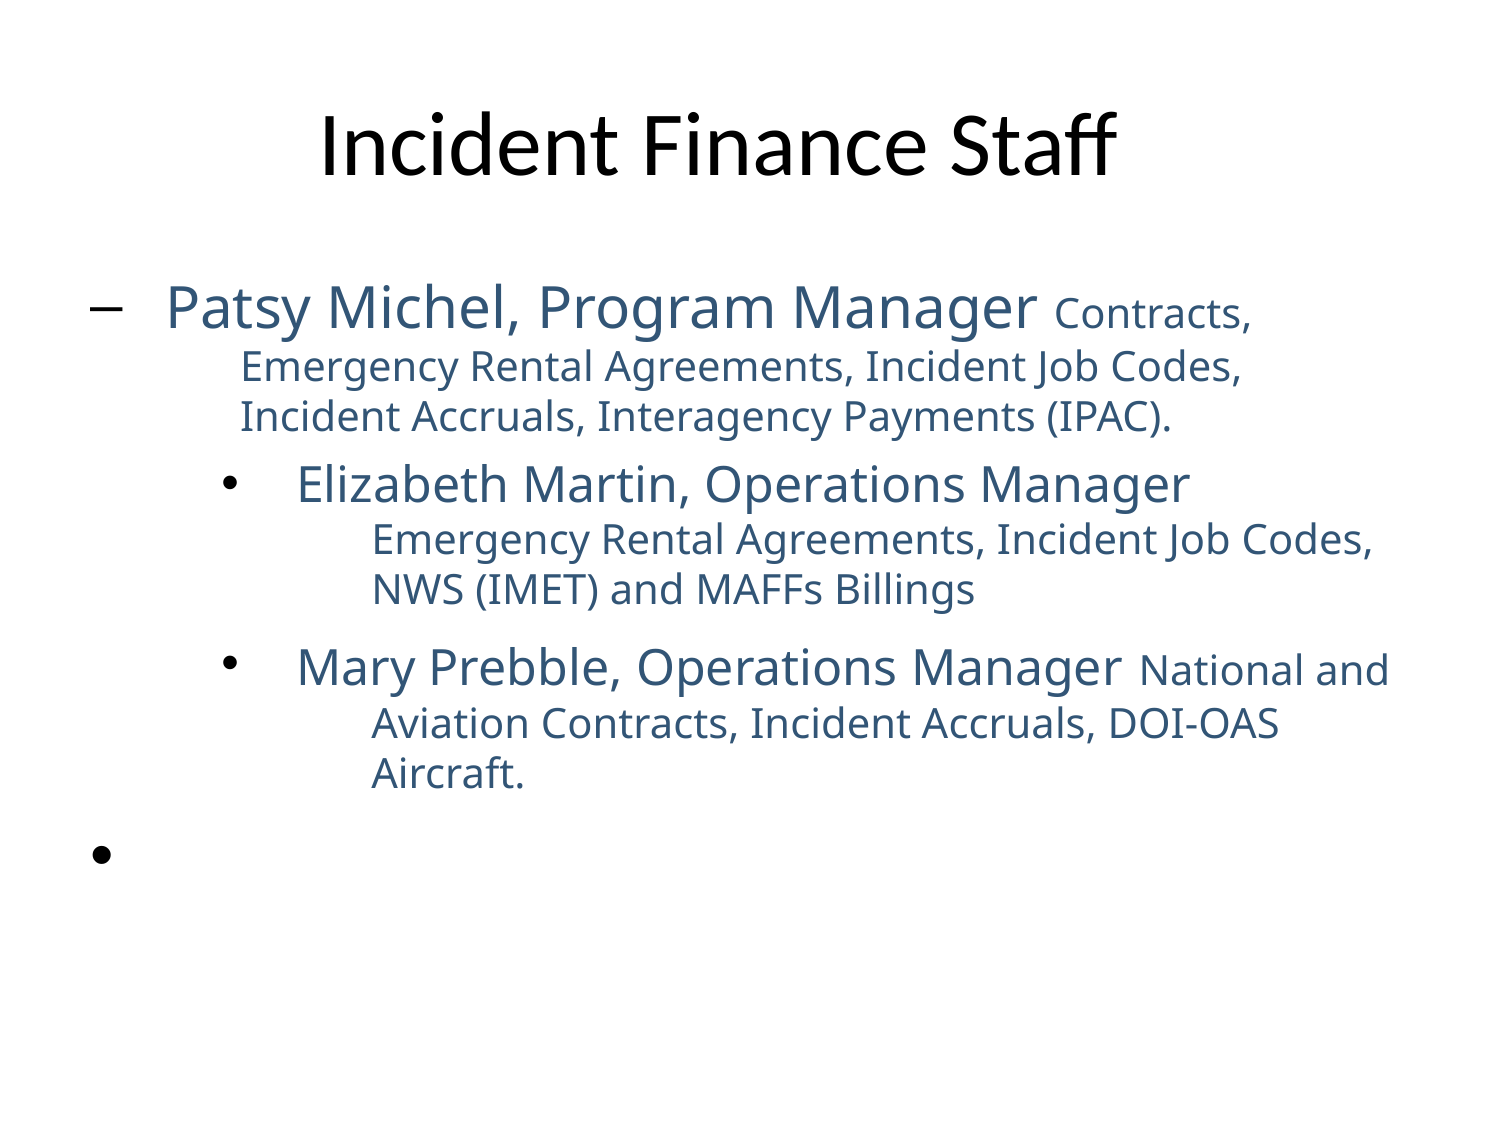

# Incident Finance Staff
Patsy Michel, Program Manager Contracts, Emergency Rental Agreements, Incident Job Codes, Incident Accruals, Interagency Payments (IPAC).
Elizabeth Martin, Operations Manager Emergency Rental Agreements, Incident Job Codes, NWS (IMET) and MAFFs Billings
Mary Prebble, Operations Manager National and Aviation Contracts, Incident Accruals, DOI-OAS Aircraft.